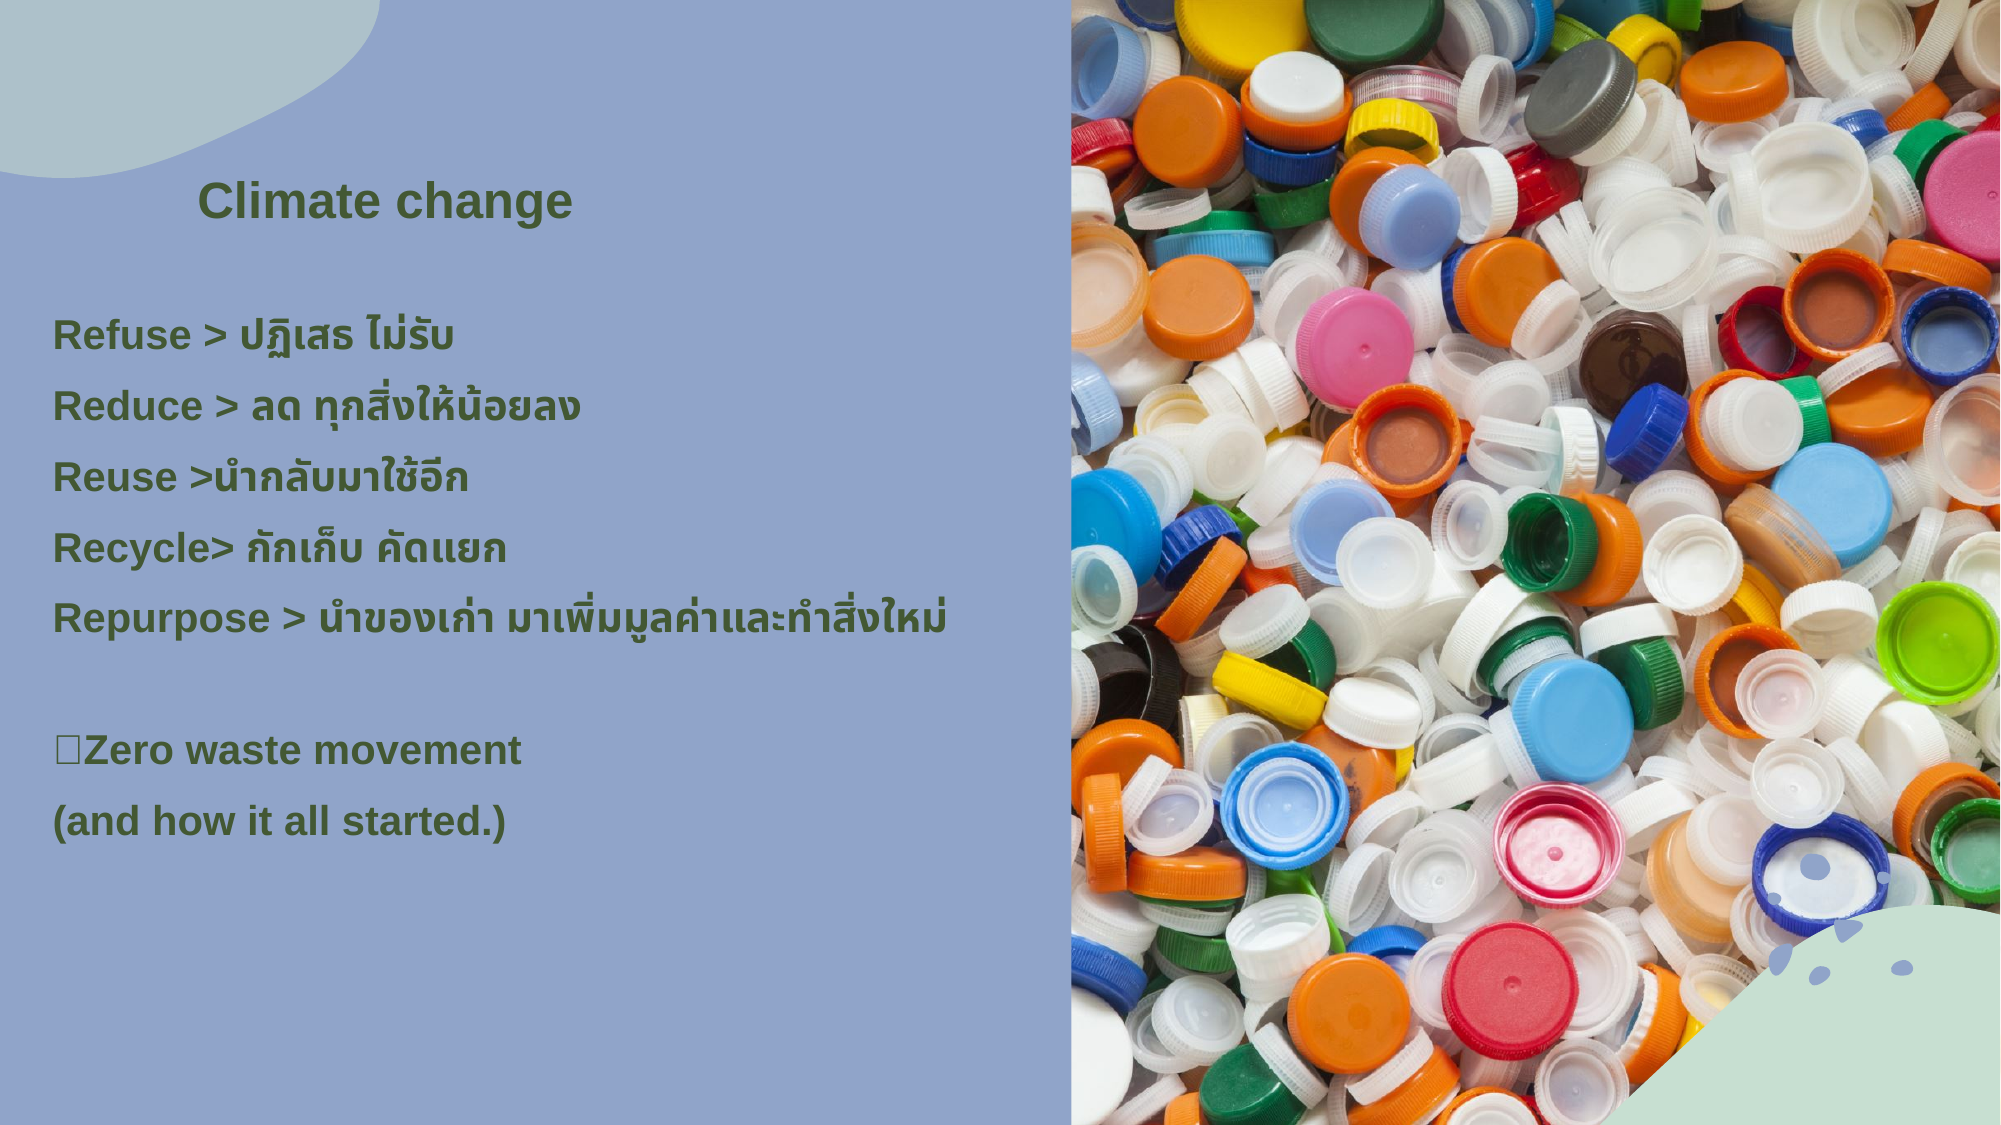

# Climate change
Refuse > ปฏิเสธ ไม่รับ
Reduce > ลด ทุกสิ่งให้น้อยลง
Reuse >นำกลับมาใช้อีก
Recycle> กักเก็บ คัดแยก
Repurpose > นำของเก่า มาเพิ่มมูลค่าและทำสิ่งใหม่
🤩Zero waste movement
(and how it all started.)